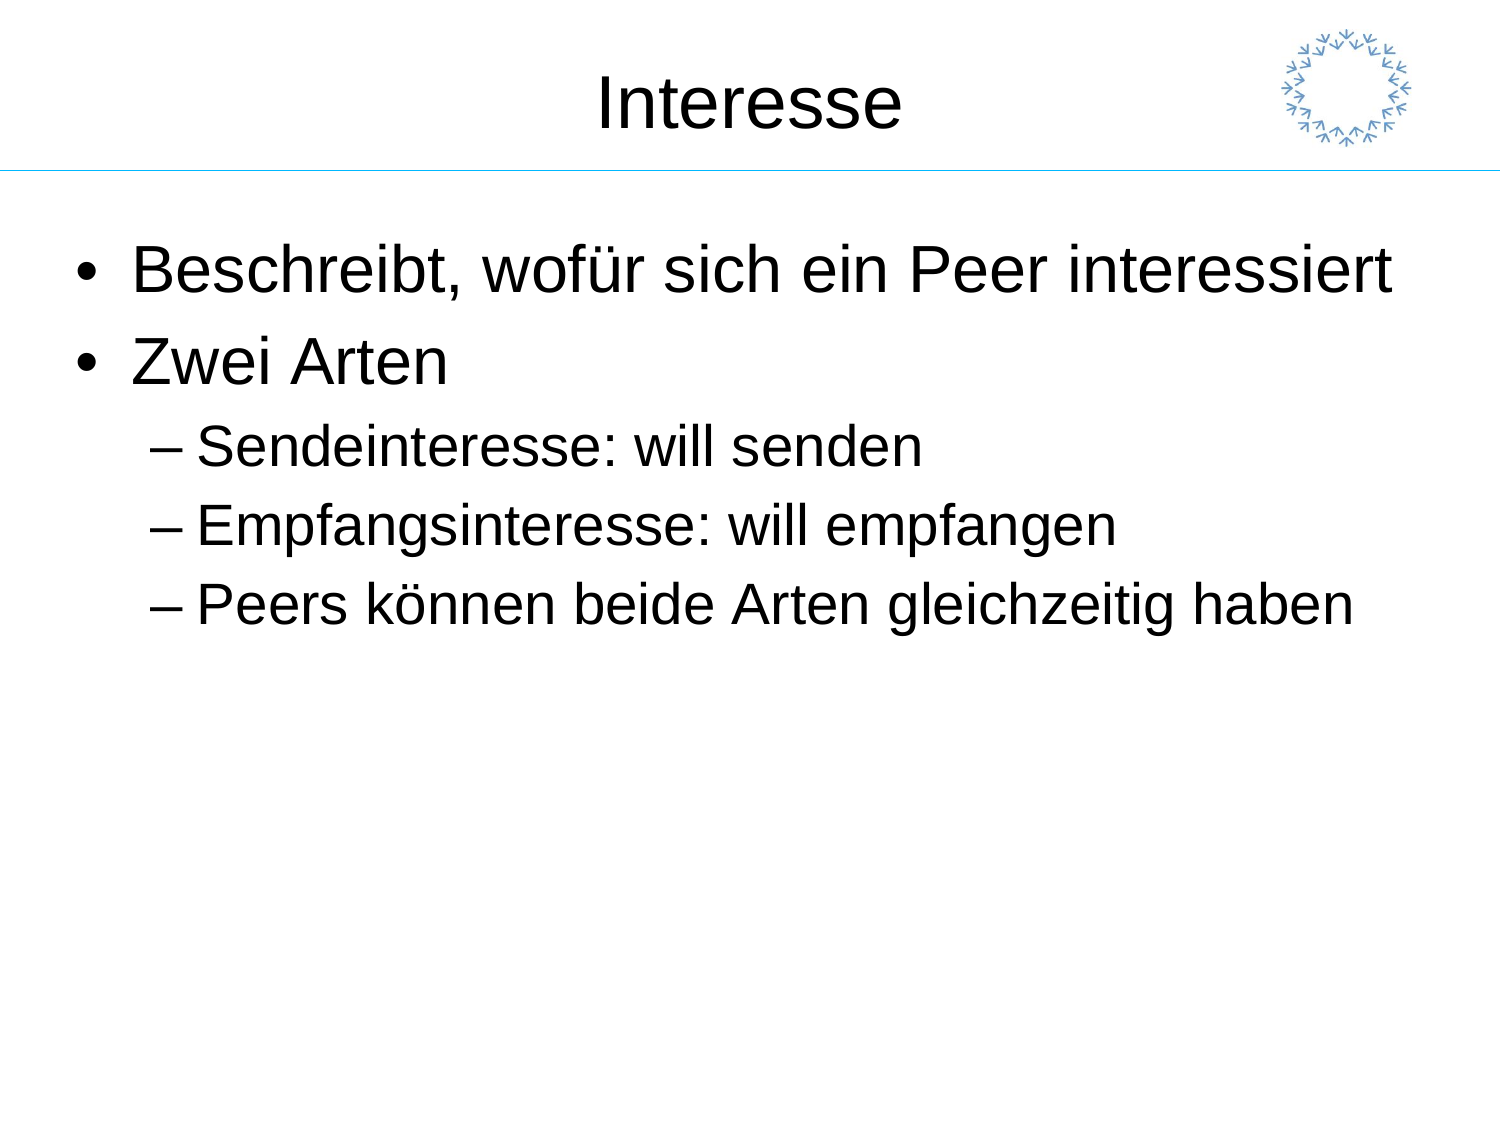

# Interesse
Beschreibt, wofür sich ein Peer interessiert
Zwei Arten
Sendeinteresse: will senden
Empfangsinteresse: will empfangen
Peers können beide Arten gleichzeitig haben